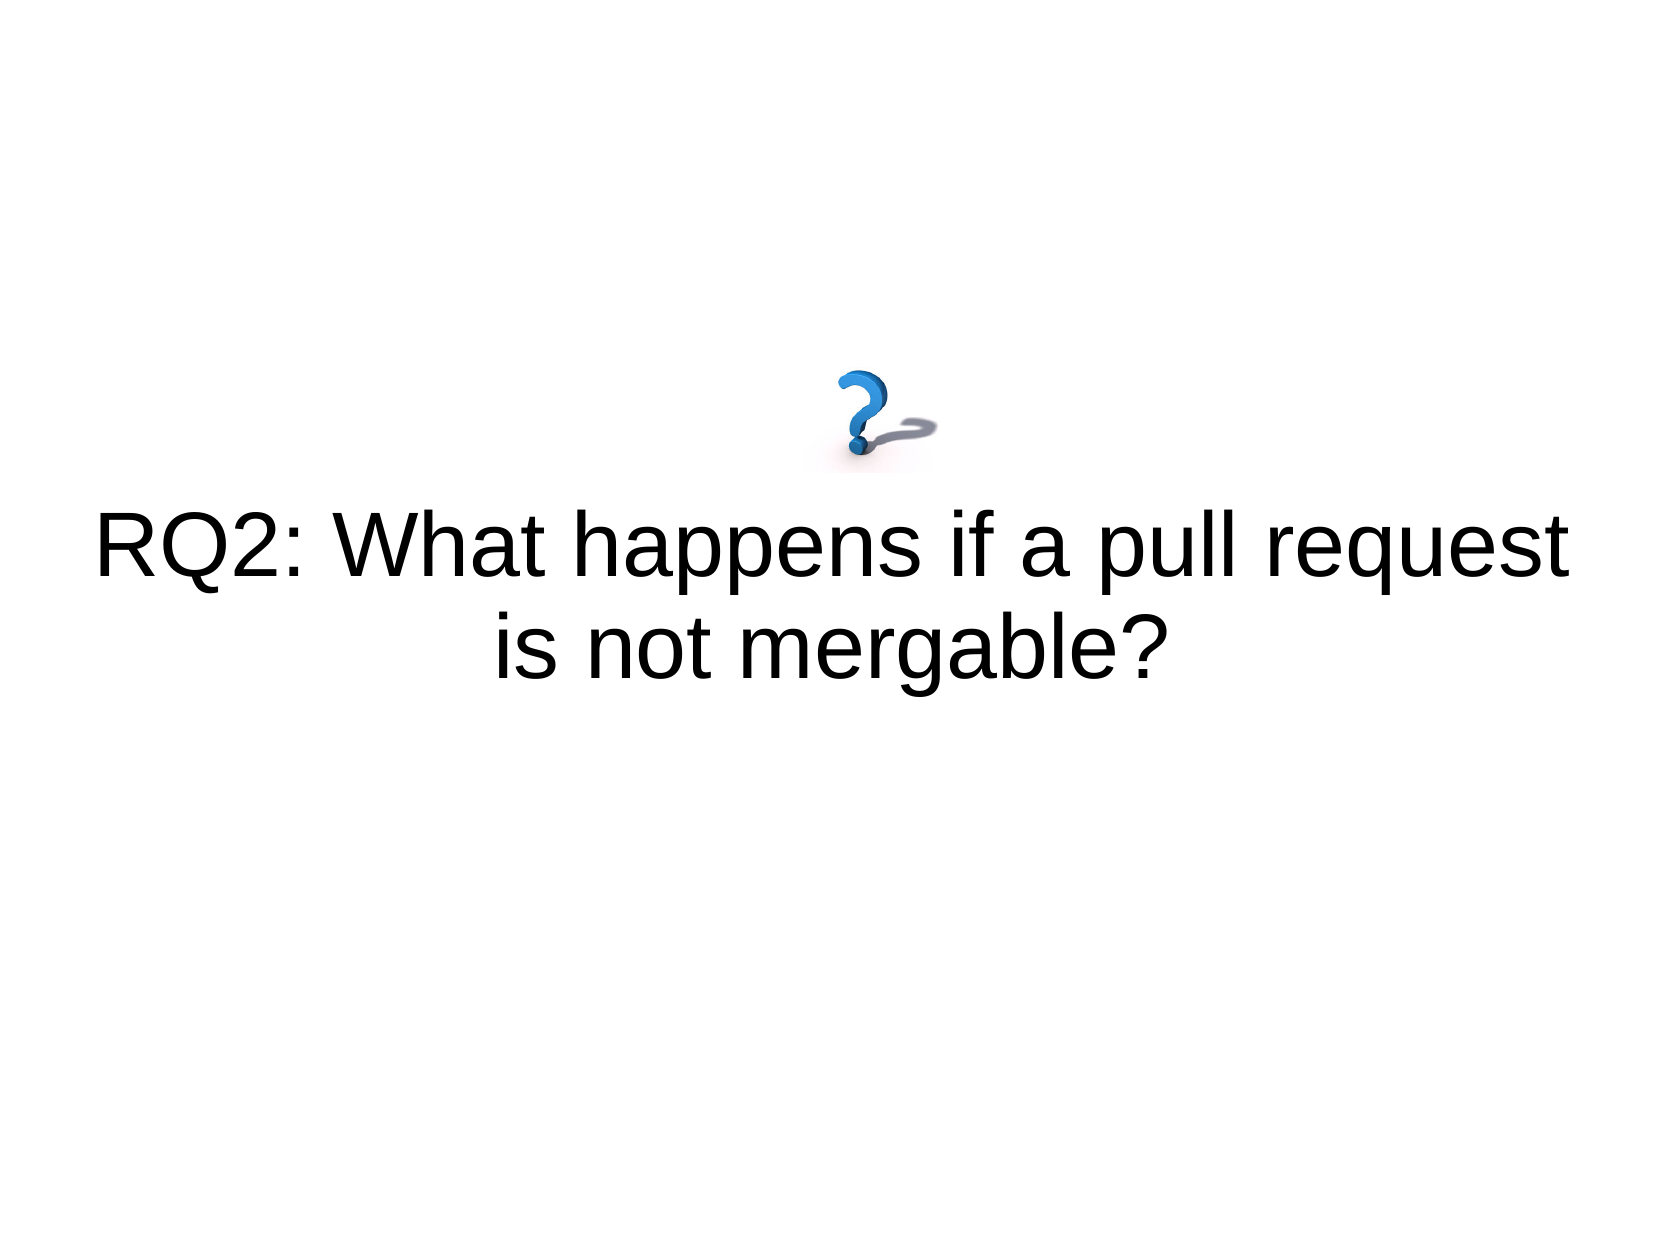

# RQ2: What happens if a pull request is not mergable?